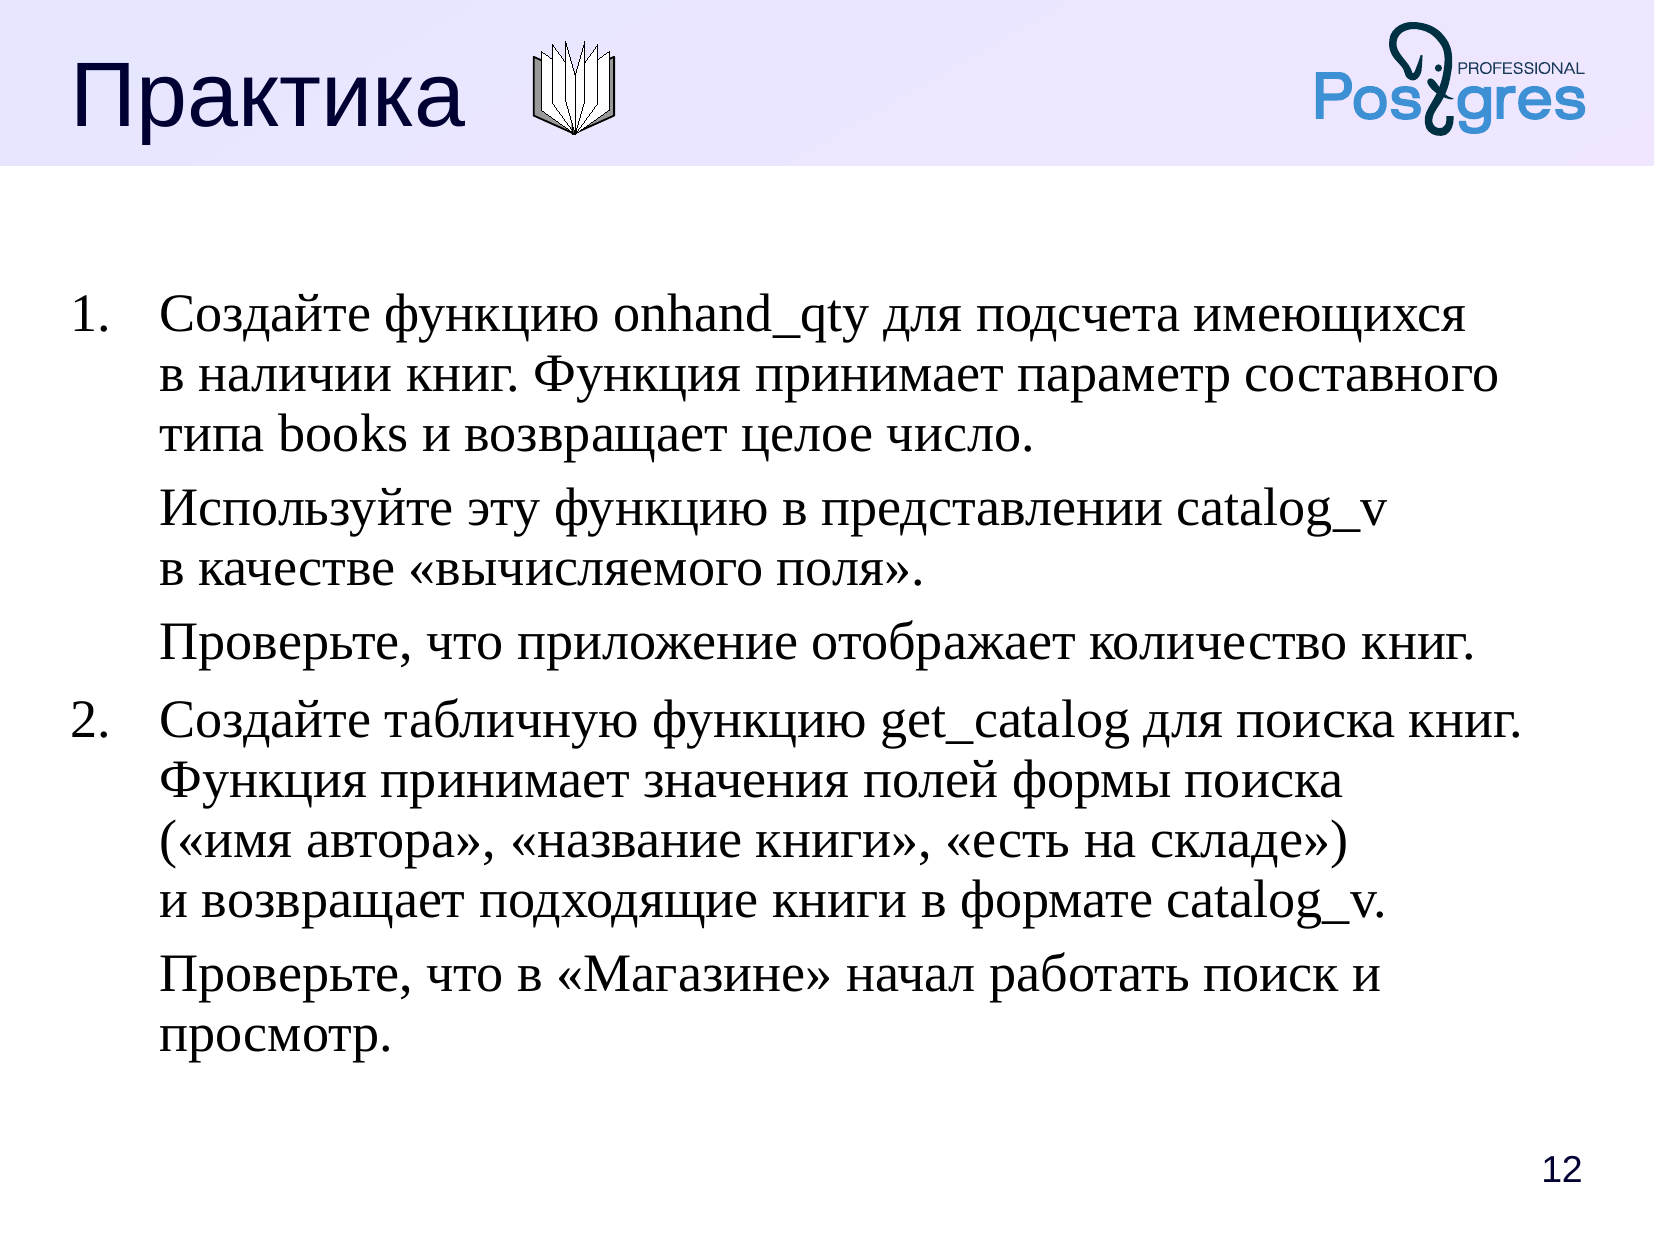

# Практика
Создайте функцию onhand_qty для подсчета имеющихся
в наличии книг. Функция принимает параметр составного типа books и возвращает целое число.
Используйте эту функцию в представлении catalog_v
в качестве «вычисляемого поля».
Проверьте, что приложение отображает количество книг.
Создайте табличную функцию get_catalog для поиска книг.
Функция принимает значения полей формы поиска
(«имя автора», «название книги», «есть на складе»)
и возвращает подходящие книги в формате catalog_v.
Проверьте, что в «Магазине» начал работать поиск и просмотр.